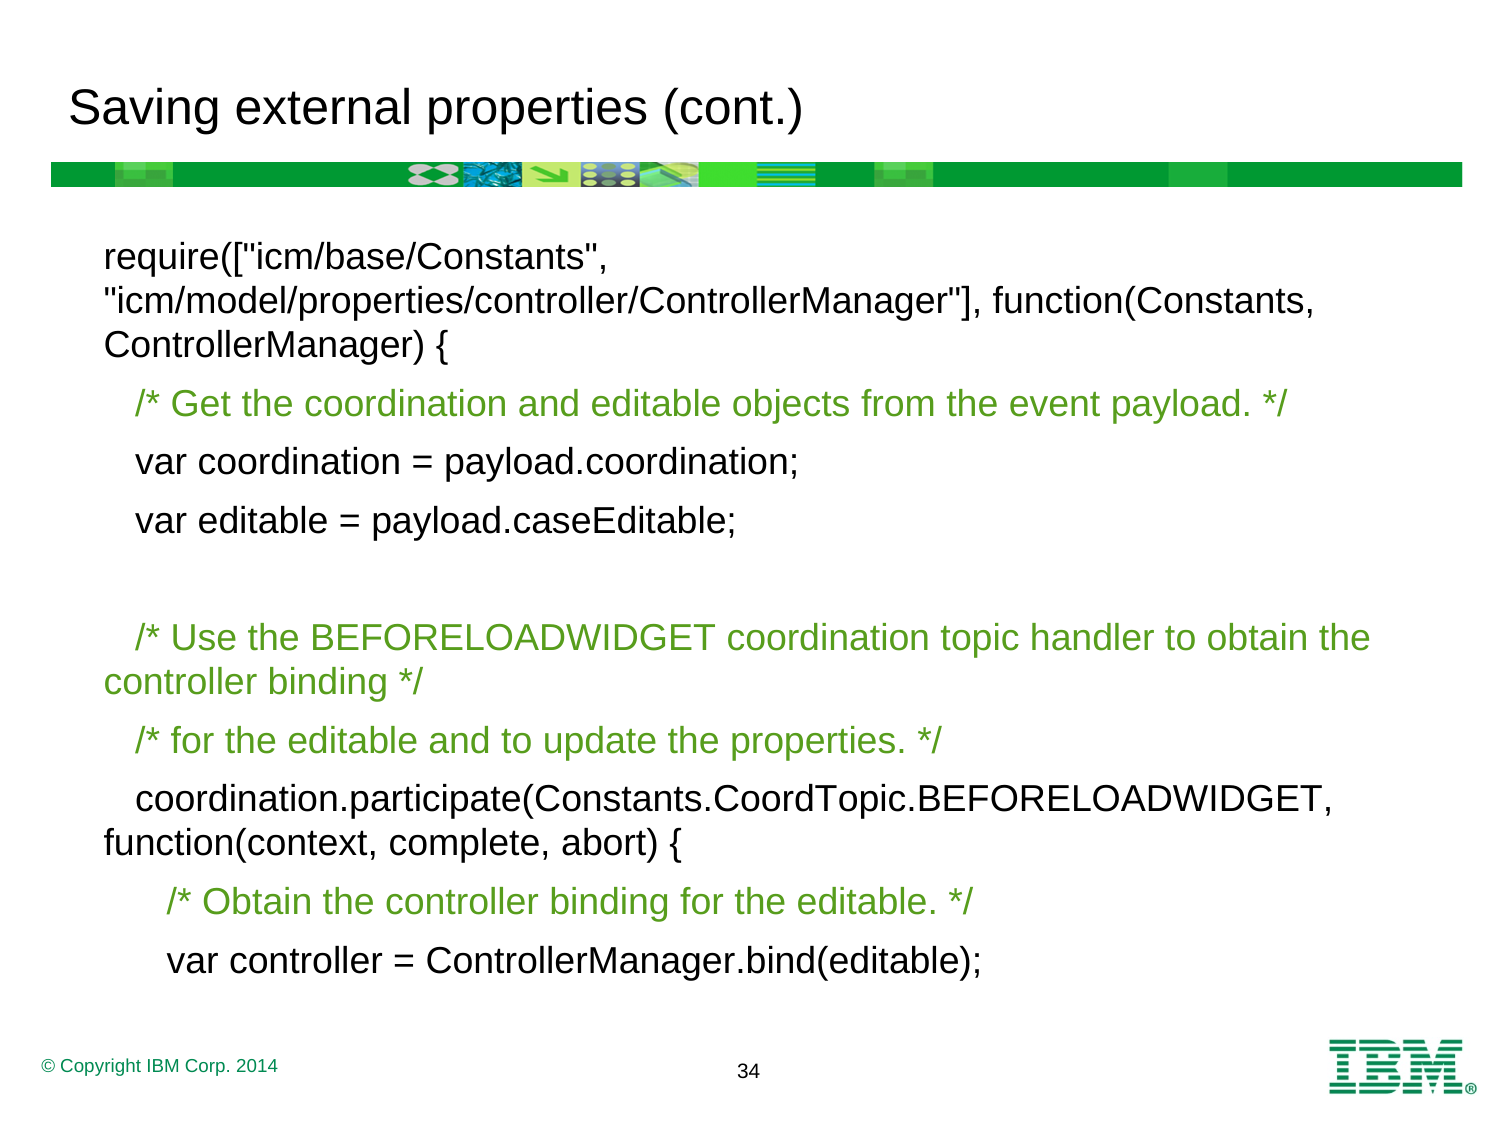

# Saving external properties (cont.)
require(["icm/base/Constants", "icm/model/properties/controller/ControllerManager"], function(Constants, ControllerManager) {
 /* Get the coordination and editable objects from the event payload. */
 var coordination = payload.coordination;
 var editable = payload.caseEditable;
 /* Use the BEFORELOADWIDGET coordination topic handler to obtain the controller binding */
 /* for the editable and to update the properties. */
 coordination.participate(Constants.CoordTopic.BEFORELOADWIDGET, function(context, complete, abort) {
 /* Obtain the controller binding for the editable. */
 var controller = ControllerManager.bind(editable);
34